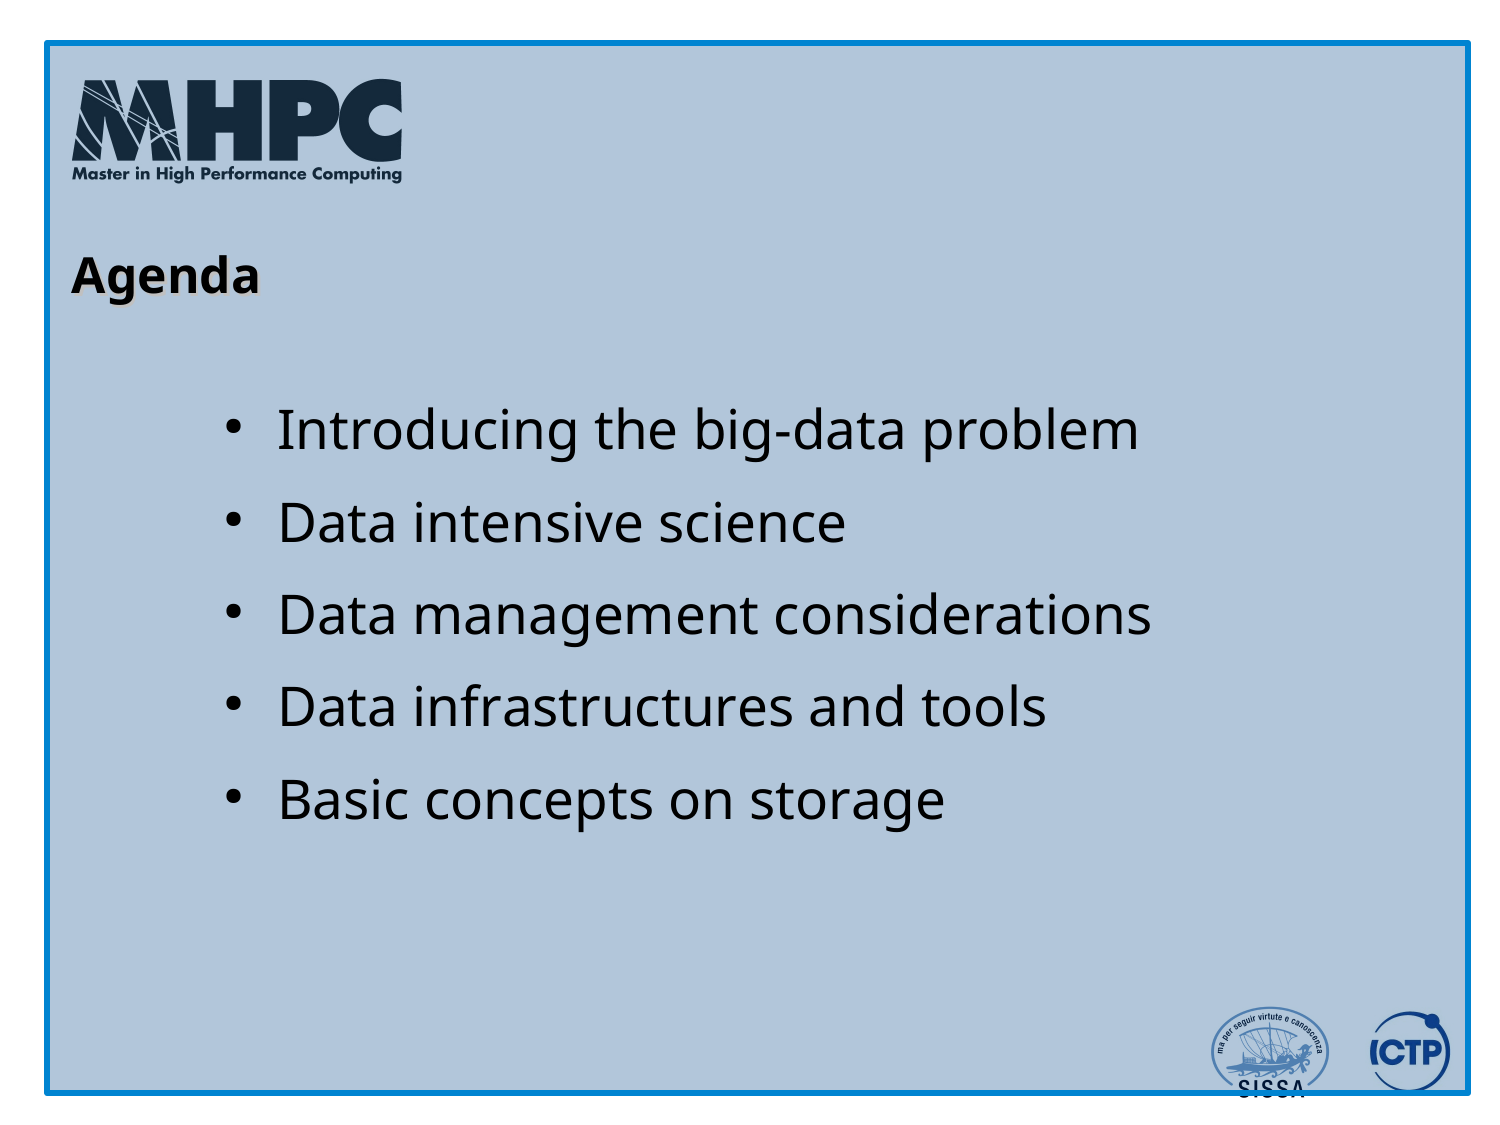

# Agenda
Introducing the big-data problem
Data intensive science
Data management considerations
Data infrastructures and tools
Basic concepts on storage